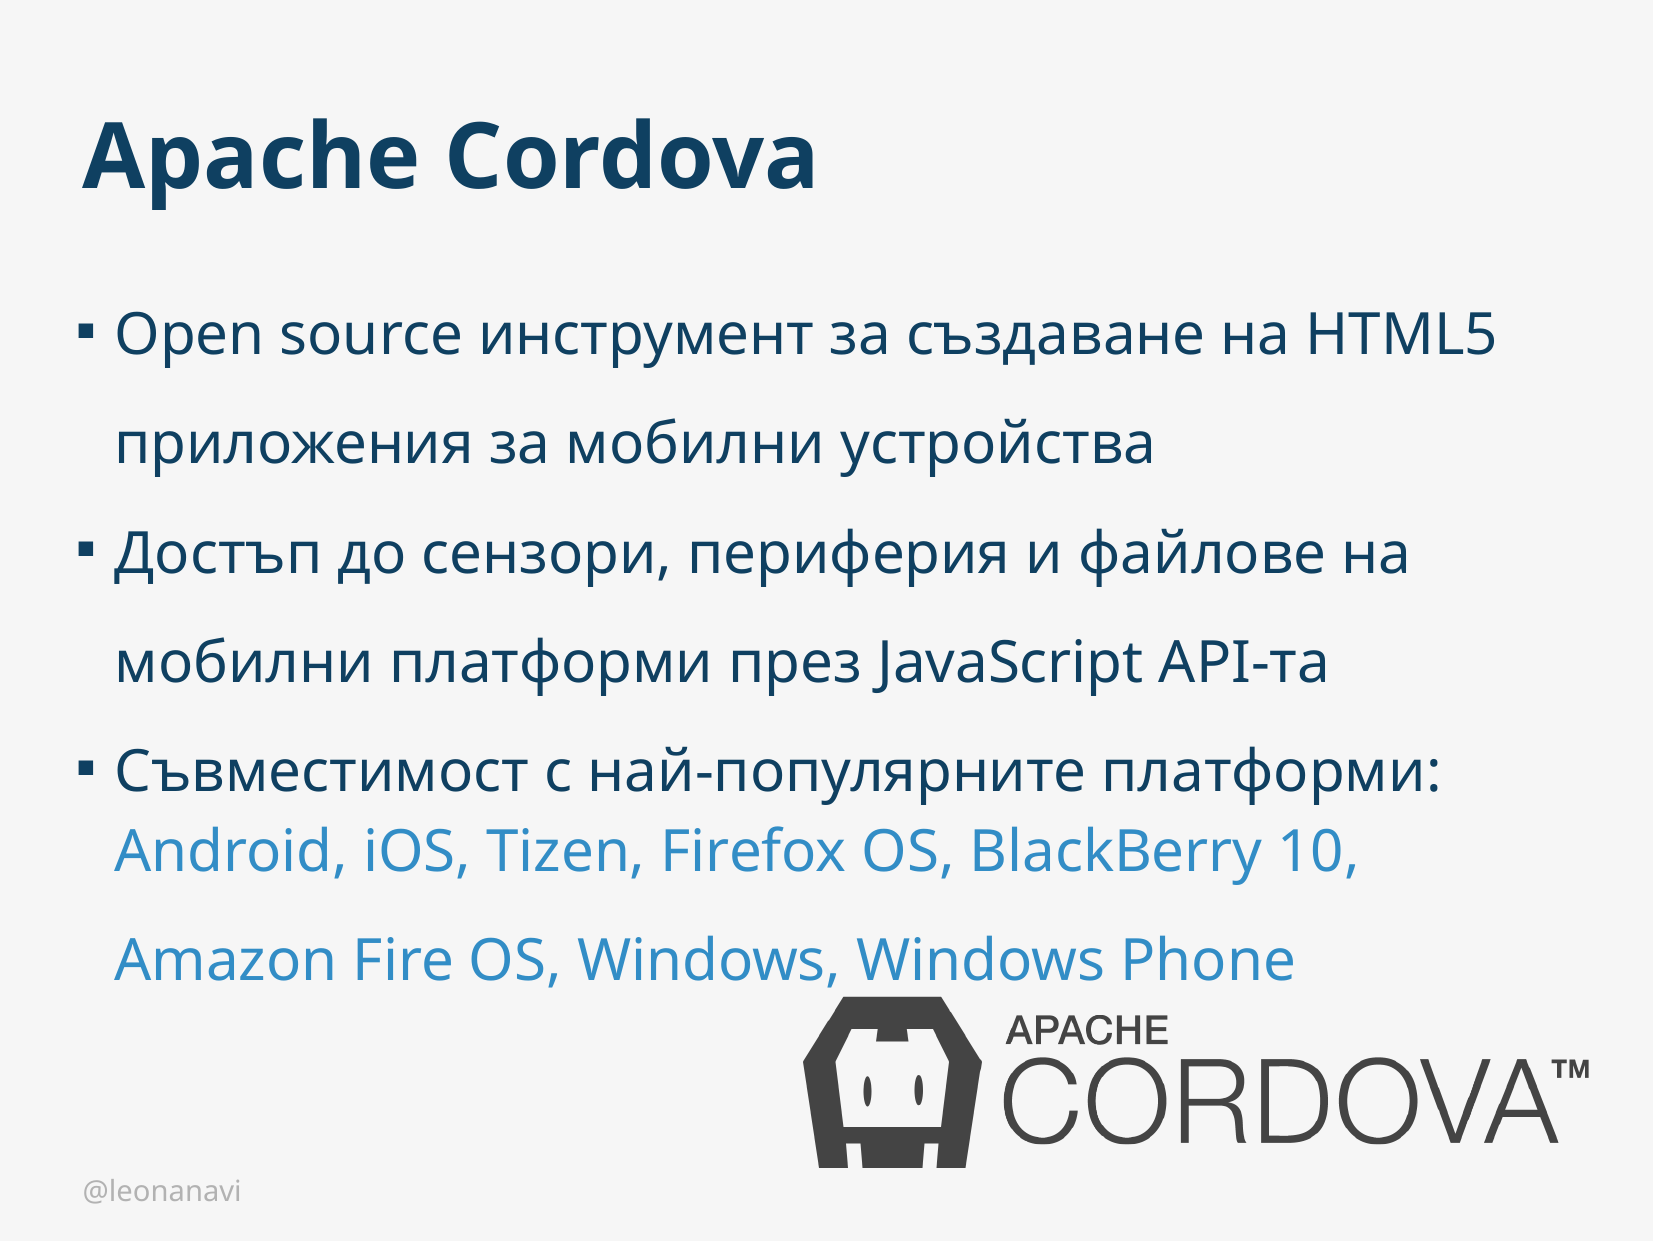

# Apache Cordova
Open source инструмент за създаване на HTML5
приложения за мобилни устройства
Достъп до сензори, периферия и файлове на
мобилни платформи през JavaScript API-та
Съвместимост с най-популярните платформи:
Android, iOS, Tizen, Firefox OS, BlackBerry 10,
Amazon Fire OS, Windows, Windows Phone